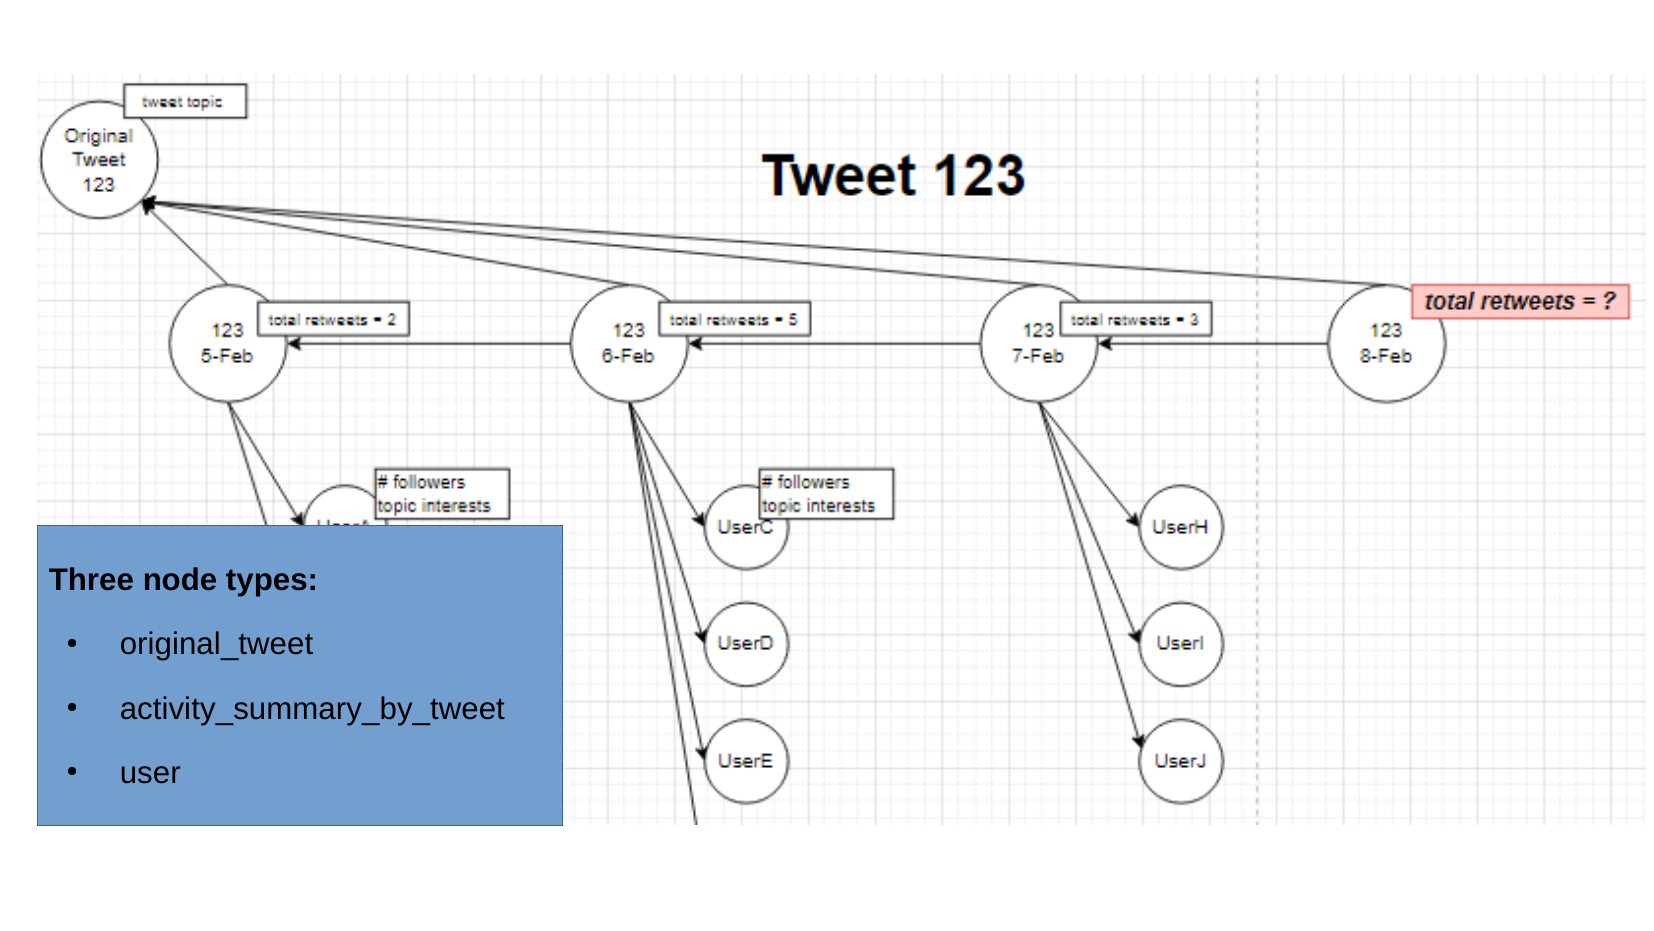

# Three node types:
original_tweet
activity_summary_by_tweet
user